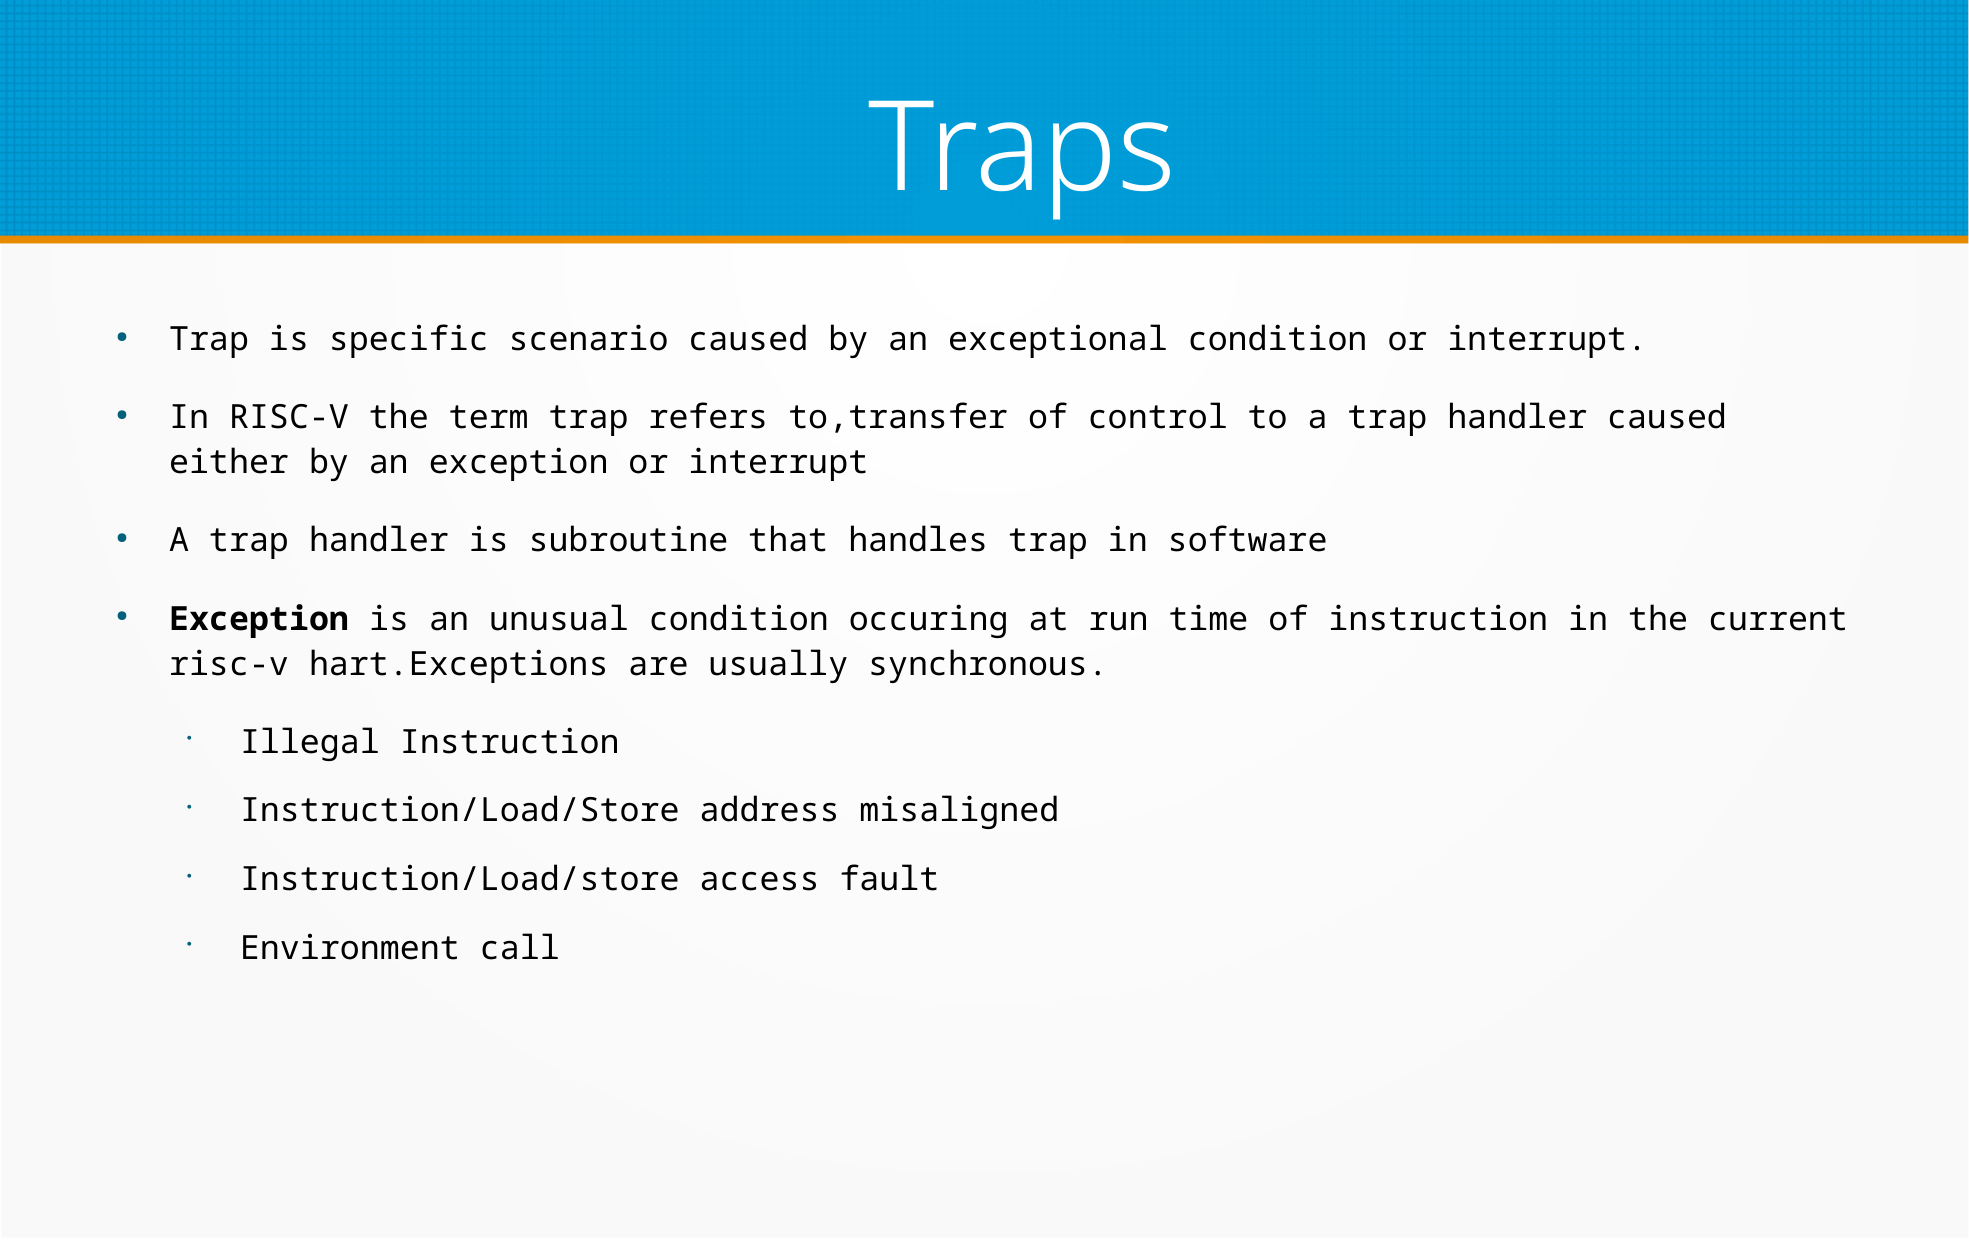

# Traps
Trap is specific scenario caused by an exceptional condition or interrupt.
In RISC-V the term trap refers to,transfer of control to a trap handler caused either by an exception or interrupt
A trap handler is subroutine that handles trap in software
Exception is an unusual condition occuring at run time of instruction in the current risc-v hart.Exceptions are usually synchronous.
Illegal Instruction
Instruction/Load/Store address misaligned
Instruction/Load/store access fault
Environment call